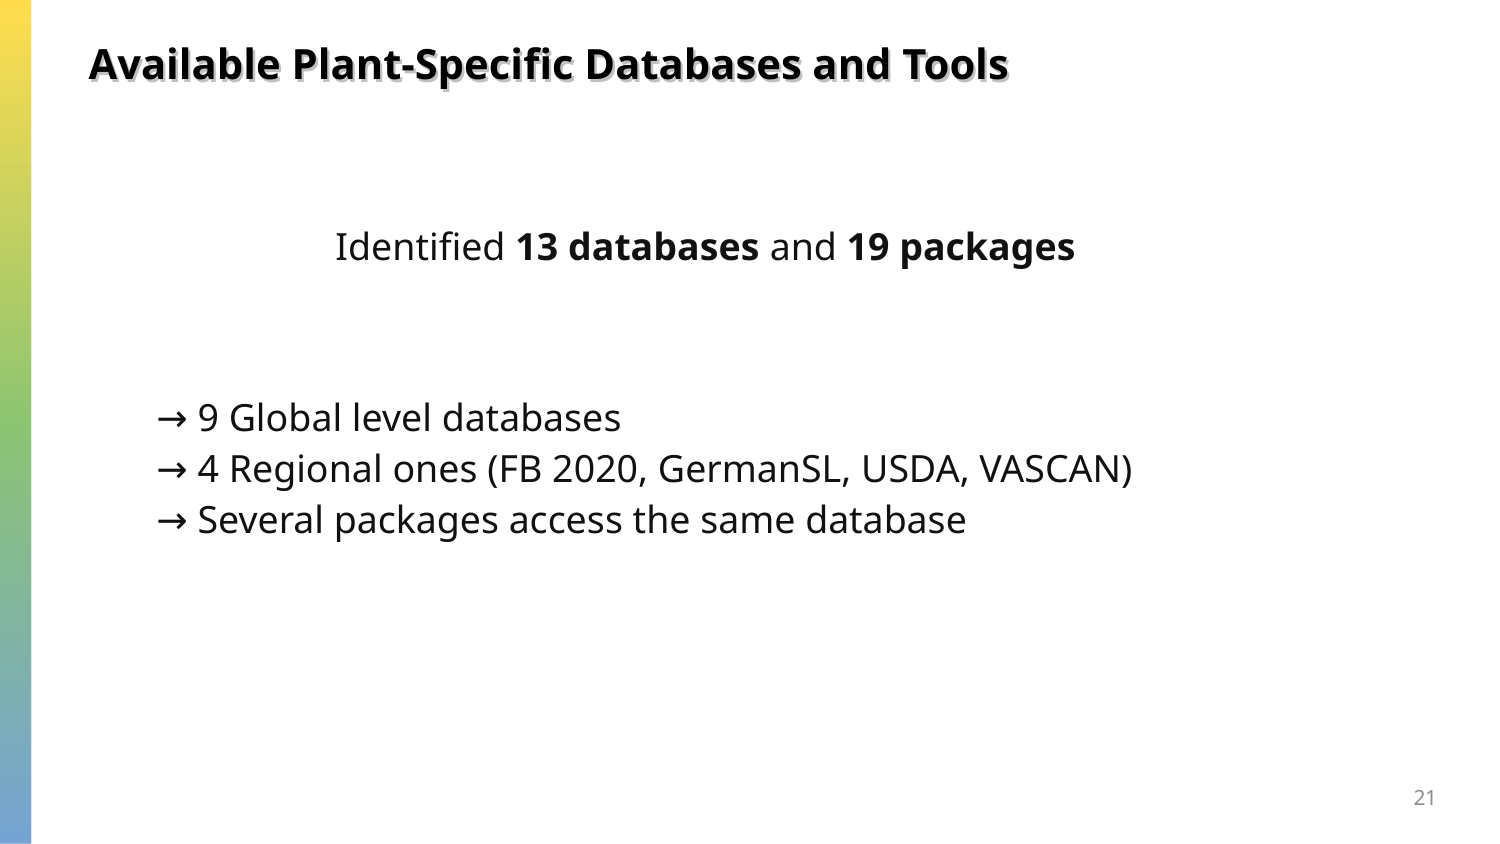

# Available Plant-Specific Databases and Tools
Identified 13 databases and 19 packages
→ 9 Global level databases
→ 4 Regional ones (FB 2020, GermanSL, USDA, VASCAN)
→ Several packages access the same database